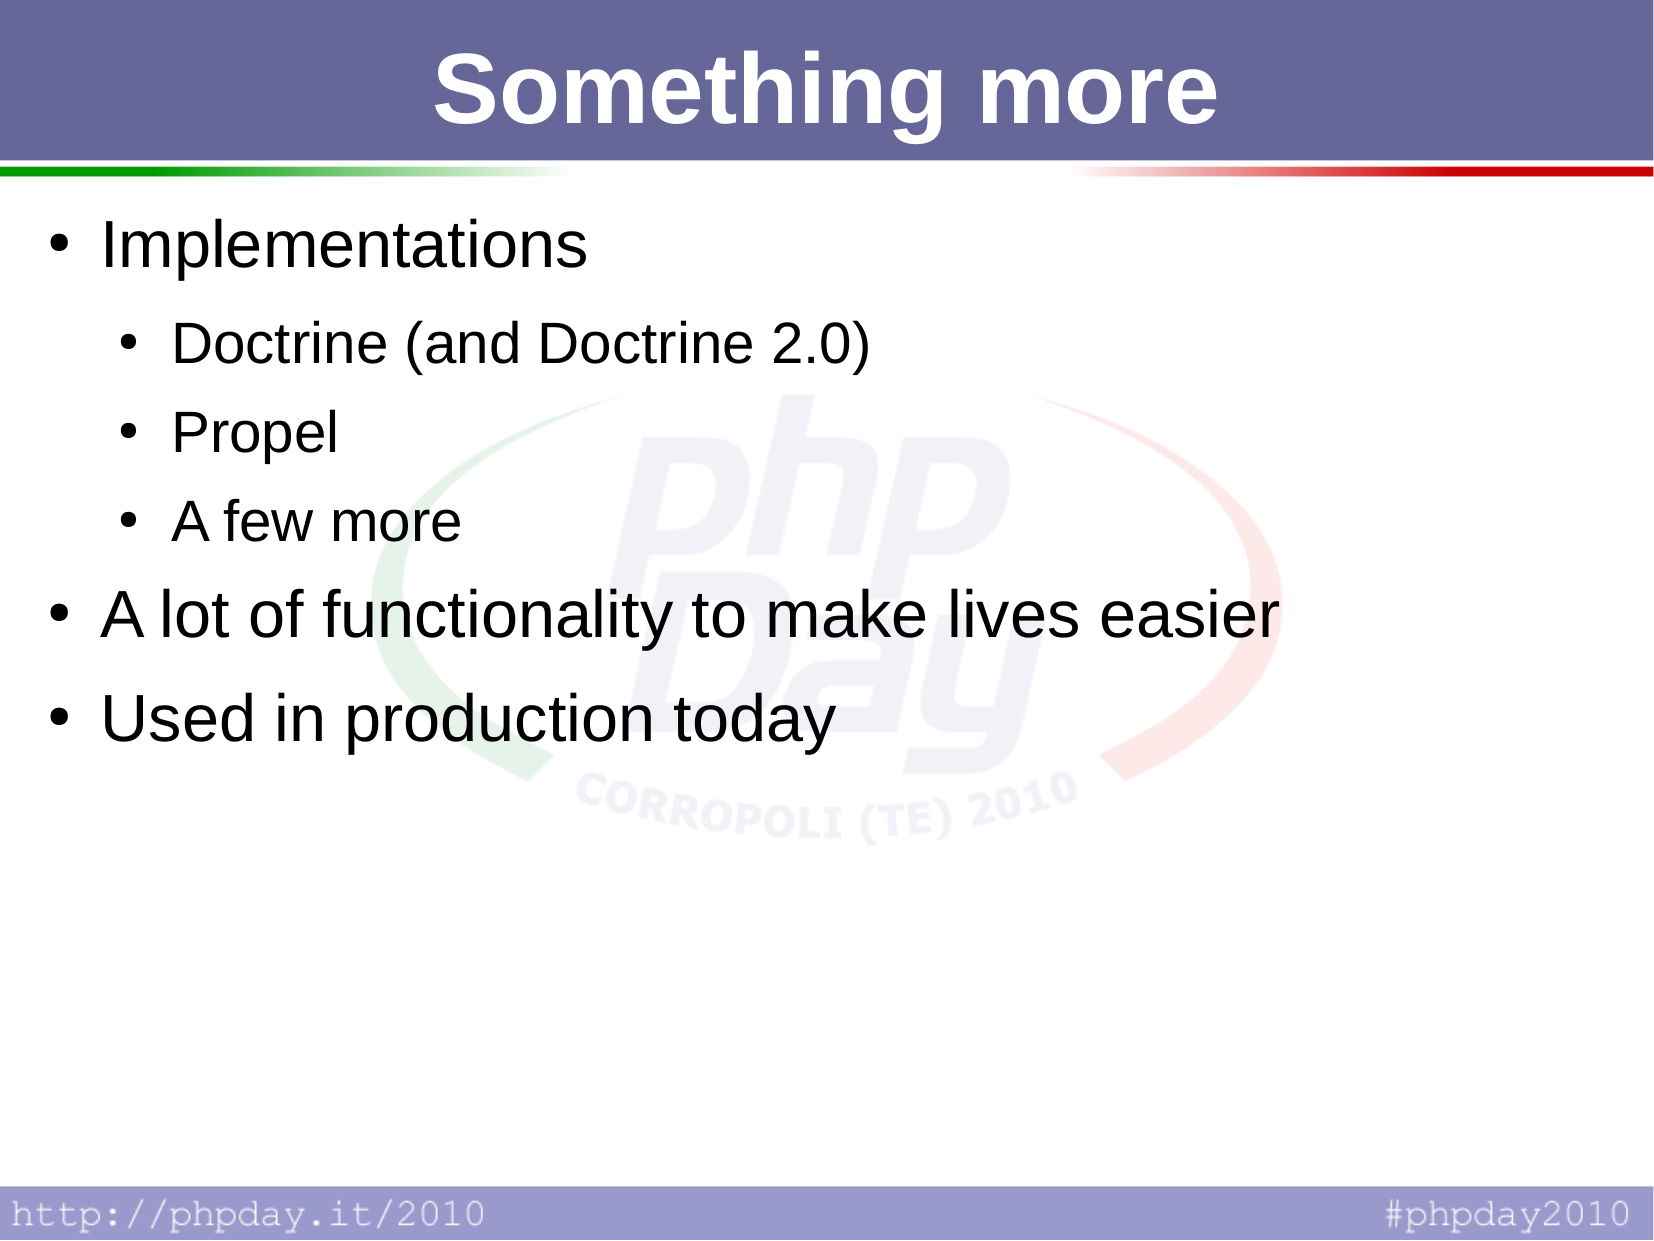

# Something more
Implementations
Doctrine (and Doctrine 2.0)
Propel
A few more
A lot of functionality to make lives easier
Used in production today